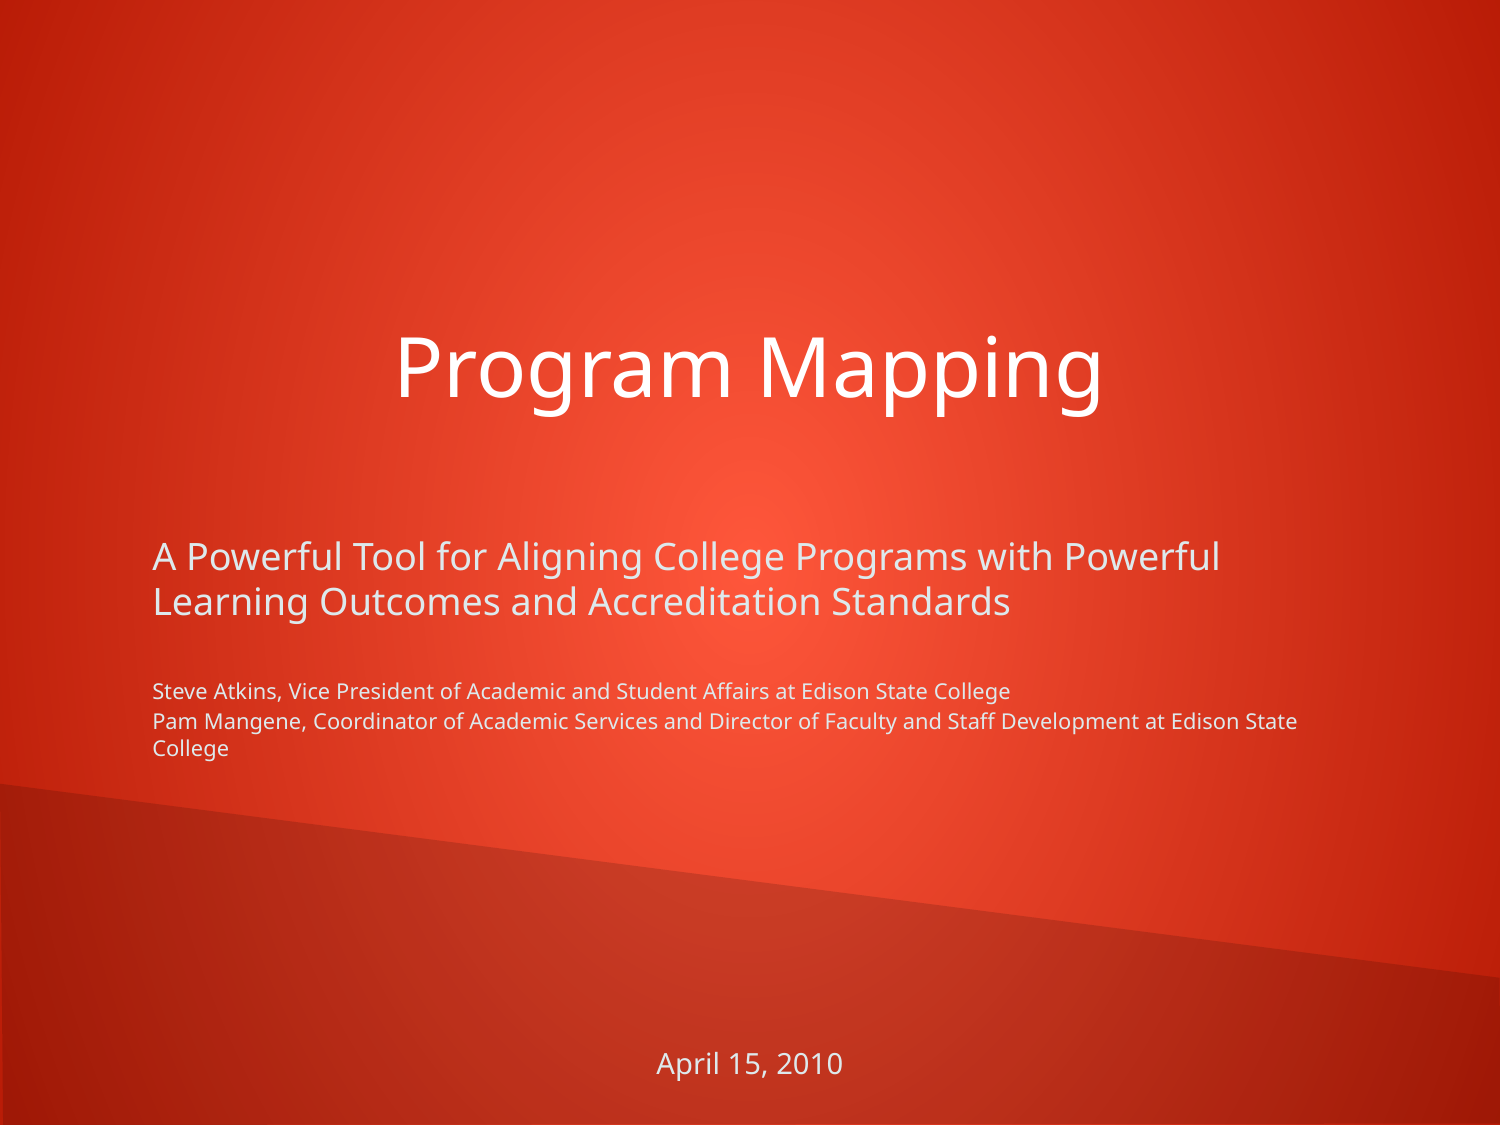

Program Mapping
# A Powerful Tool for Aligning College Programs with Powerful Learning Outcomes and Accreditation Standards
Steve Atkins, Vice President of Academic and Student Affairs at Edison State College
Pam Mangene, Coordinator of Academic Services and Director of Faculty and Staff Development at Edison State College
April 15, 2010